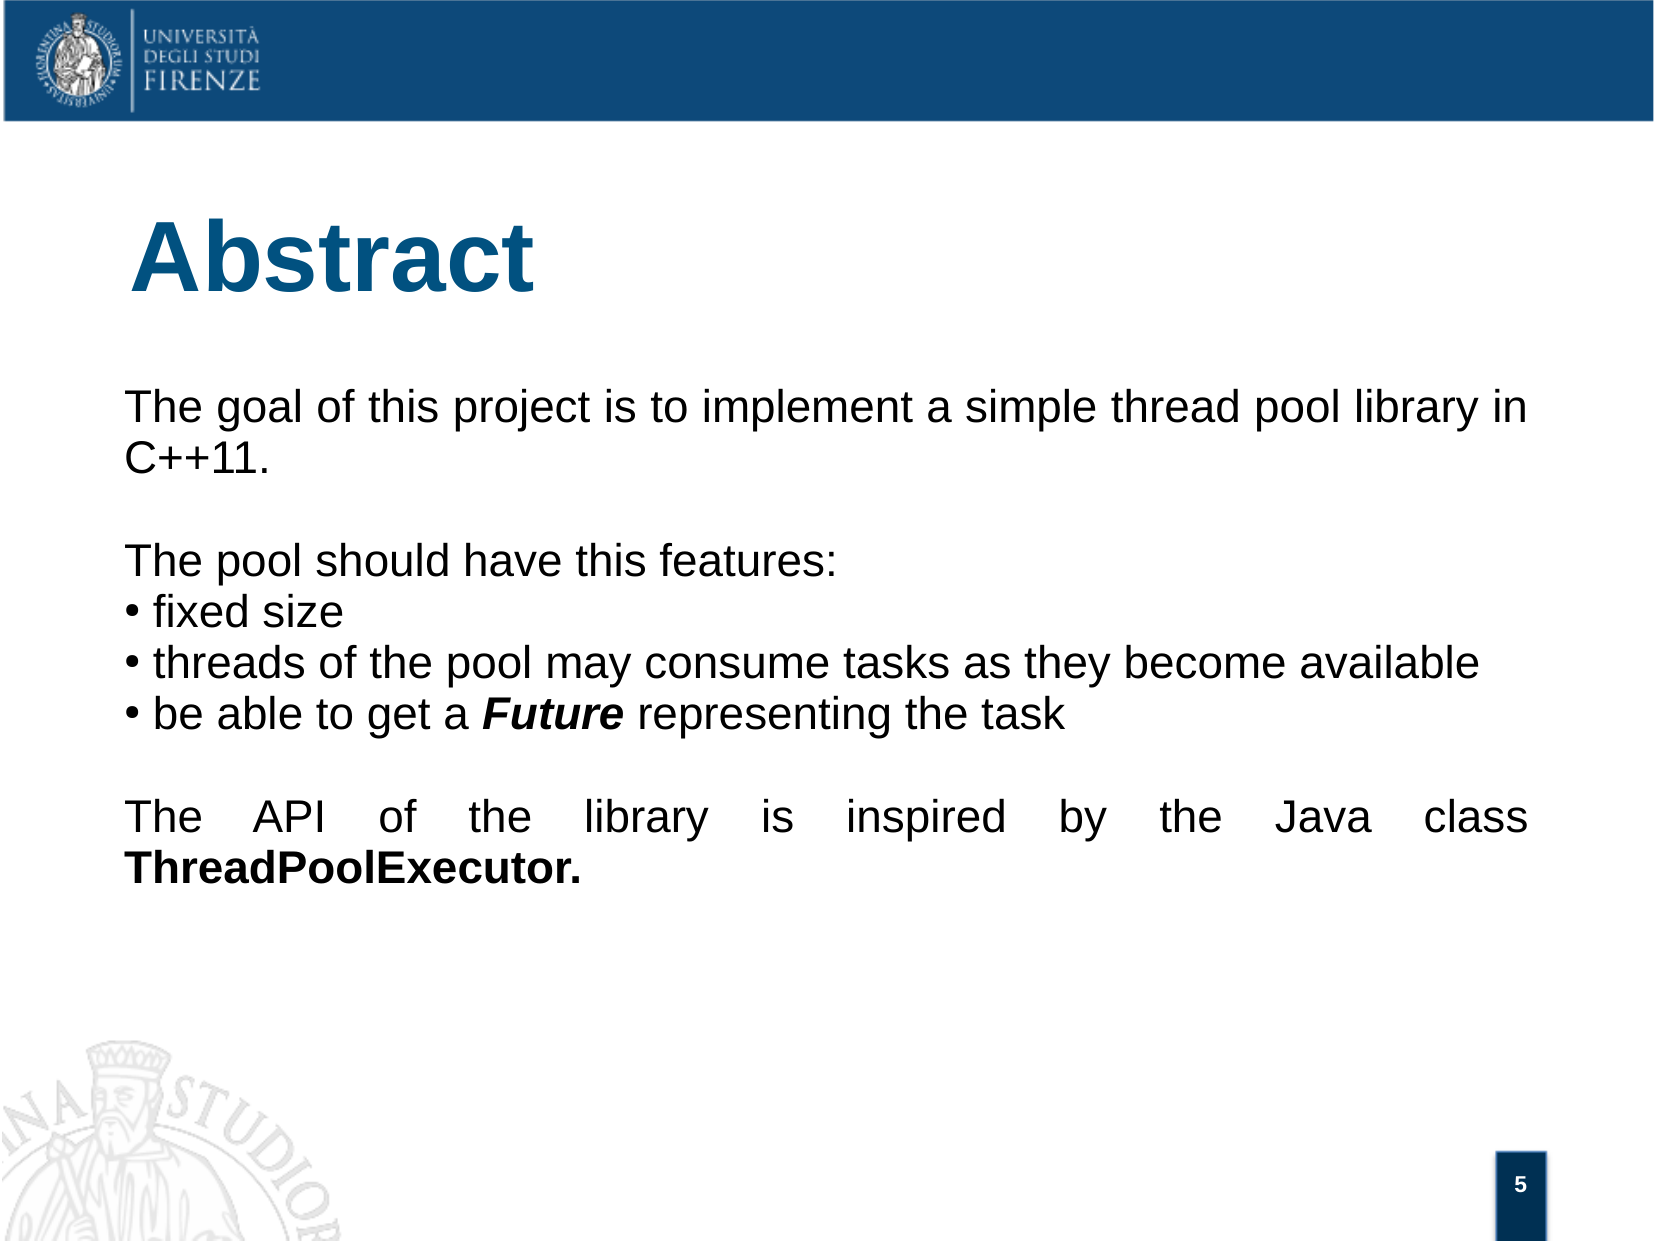

Abstract
The goal of this project is to implement a simple thread pool library in C++11.
The pool should have this features:
 fixed size
 threads of the pool may consume tasks as they become available
 be able to get a Future representing the task
The API of the library is inspired by the Java class ThreadPoolExecutor.
5